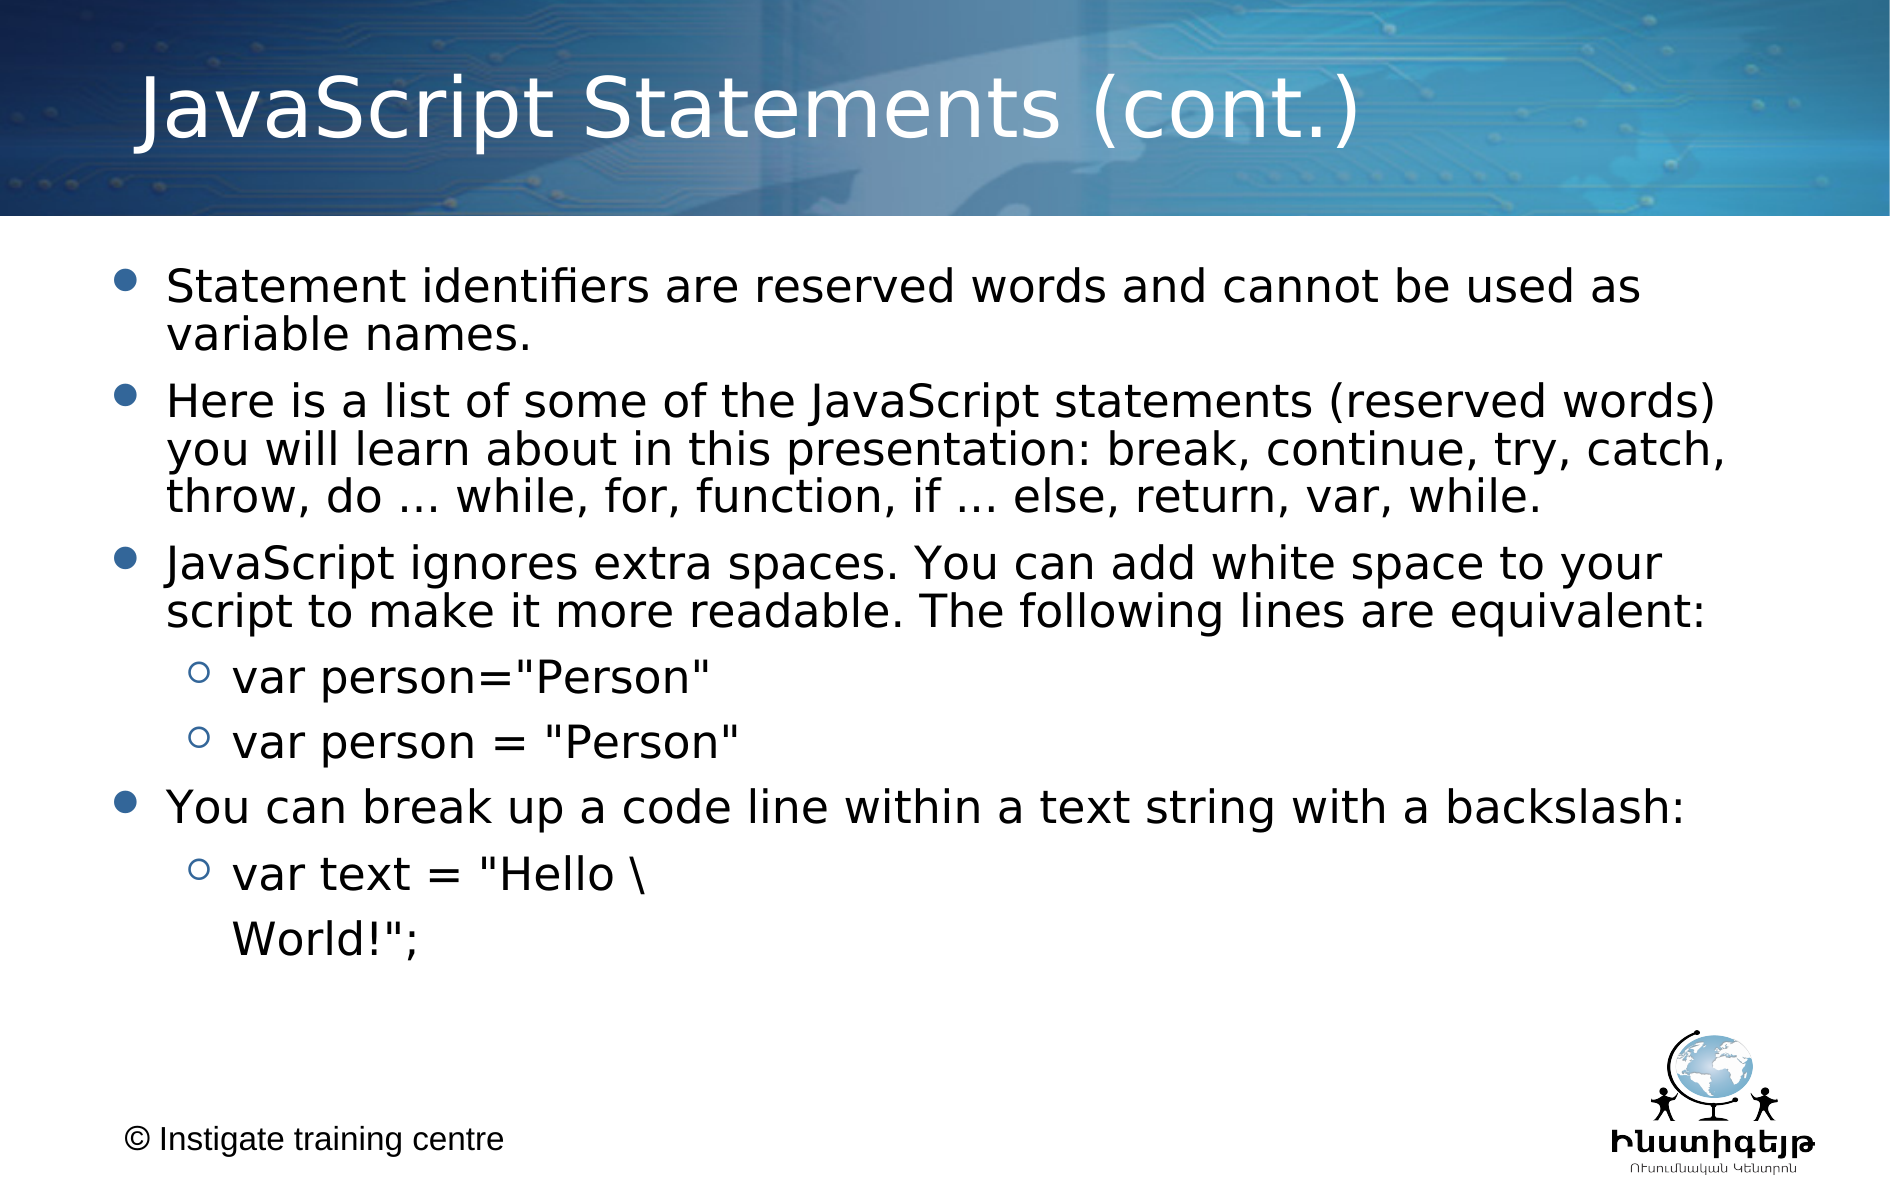

JavaScript Statements (cont.)
# Statement identifiers are reserved words and cannot be used as variable names.
Here is a list of some of the JavaScript statements (reserved words) you will learn about in this presentation: break, continue, try, catch, throw, do ... while, for, function, if ... else, return, var, while.
JavaScript ignores extra spaces. You can add white space to your script to make it more readable. The following lines are equivalent:
var person="Person"
var person = "Person"
You can break up a code line within a text string with a backslash:
var text = "Hello \
World!";